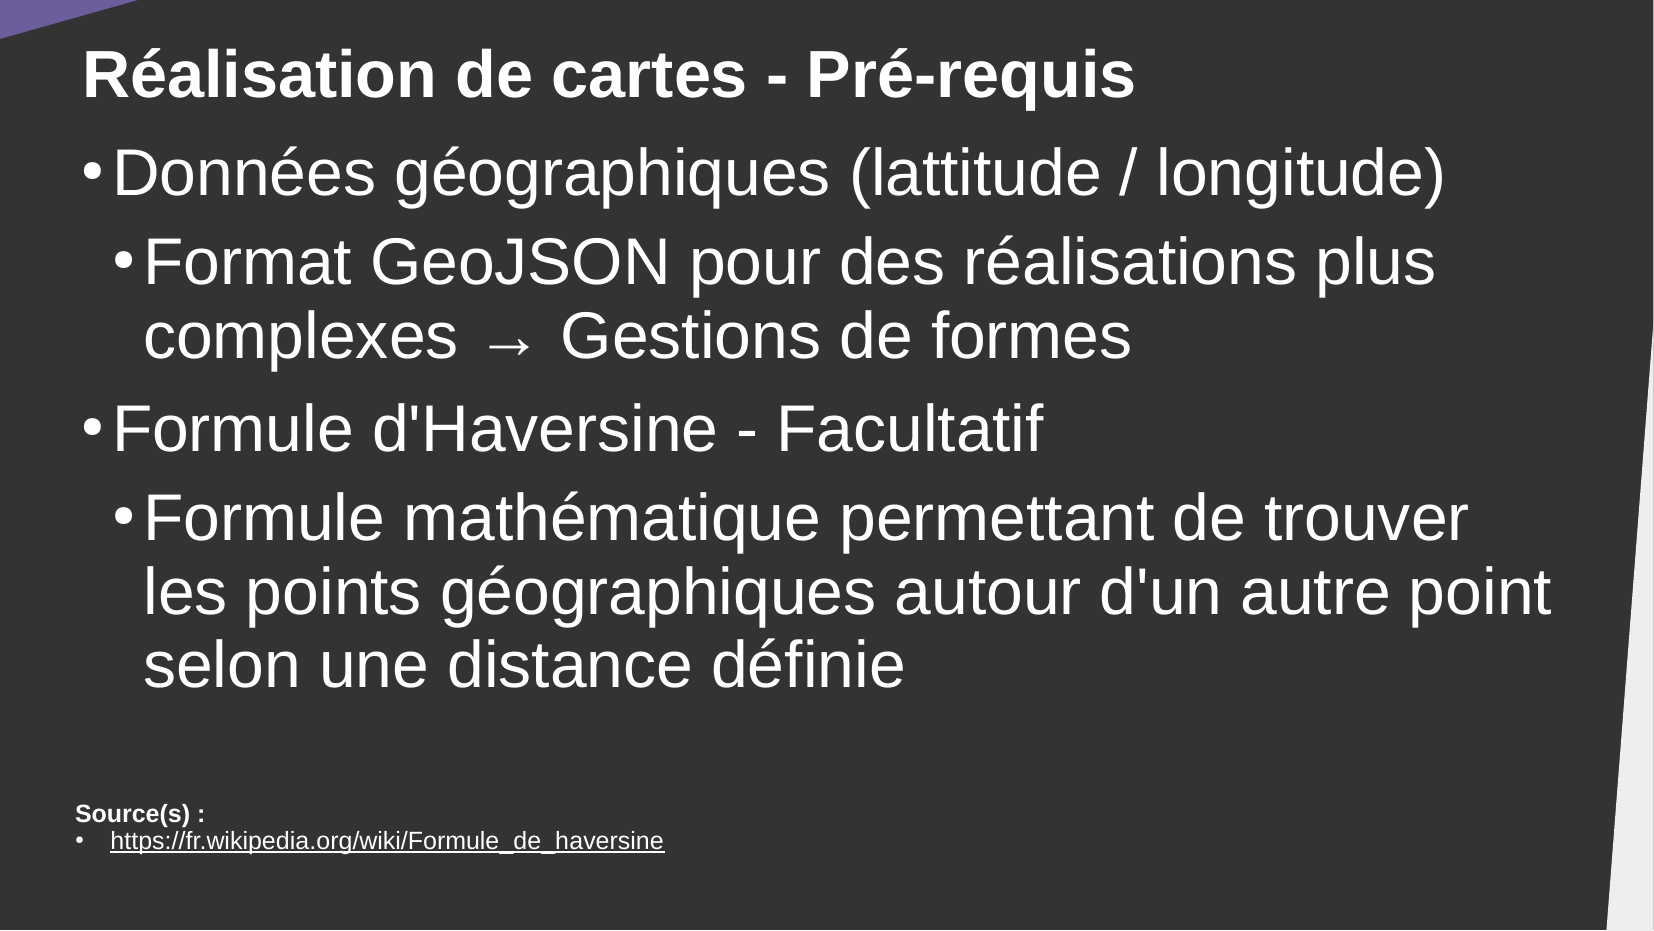

# Réalisation de cartes - Pré-requis
Données géographiques (lattitude / longitude)
Format GeoJSON pour des réalisations plus complexes → Gestions de formes
Formule d'Haversine - Facultatif
Formule mathématique permettant de trouver les points géographiques autour d'un autre point selon une distance définie
Source(s) :
https://fr.wikipedia.org/wiki/Formule_de_haversine